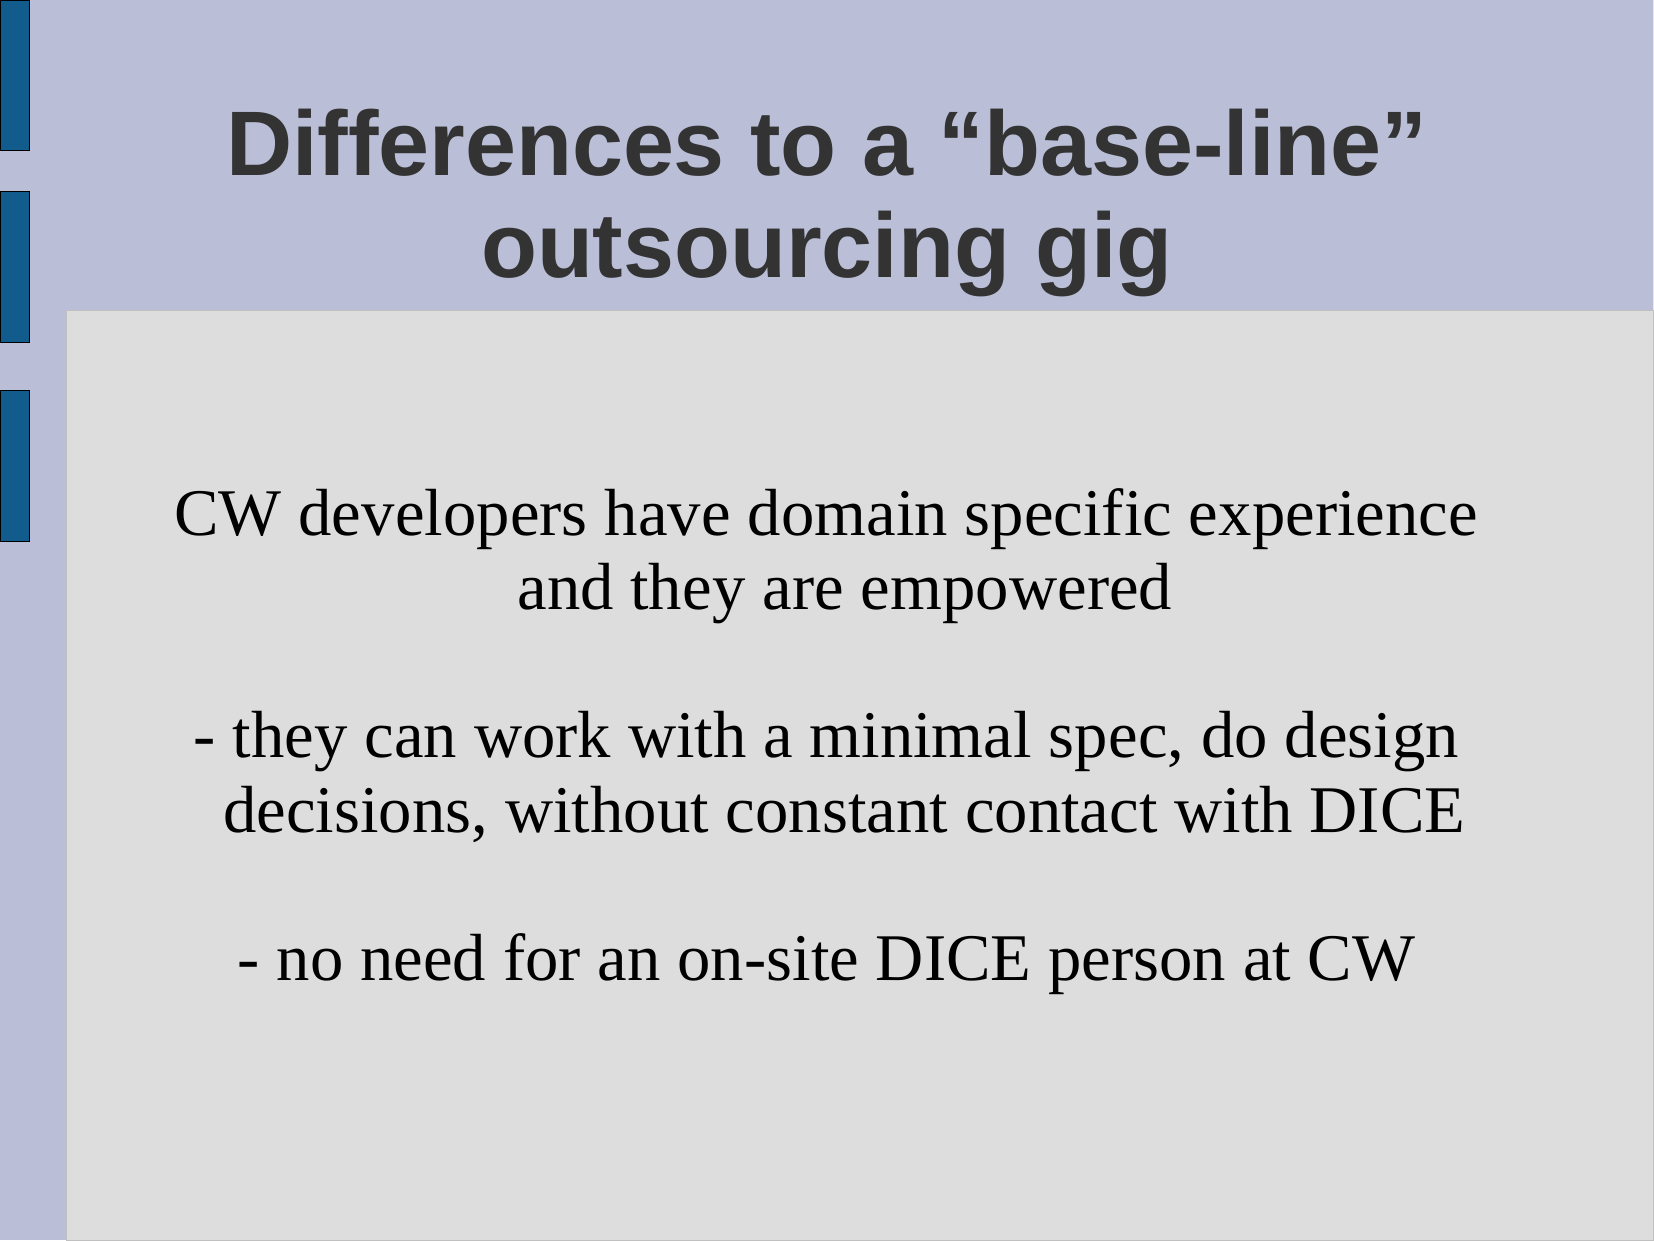

# Differences to a “base-line” outsourcing gig
CW developers have domain specific experience and they are empowered
- they can work with a minimal spec, do design decisions, without constant contact with DICE
- no need for an on-site DICE person at CW